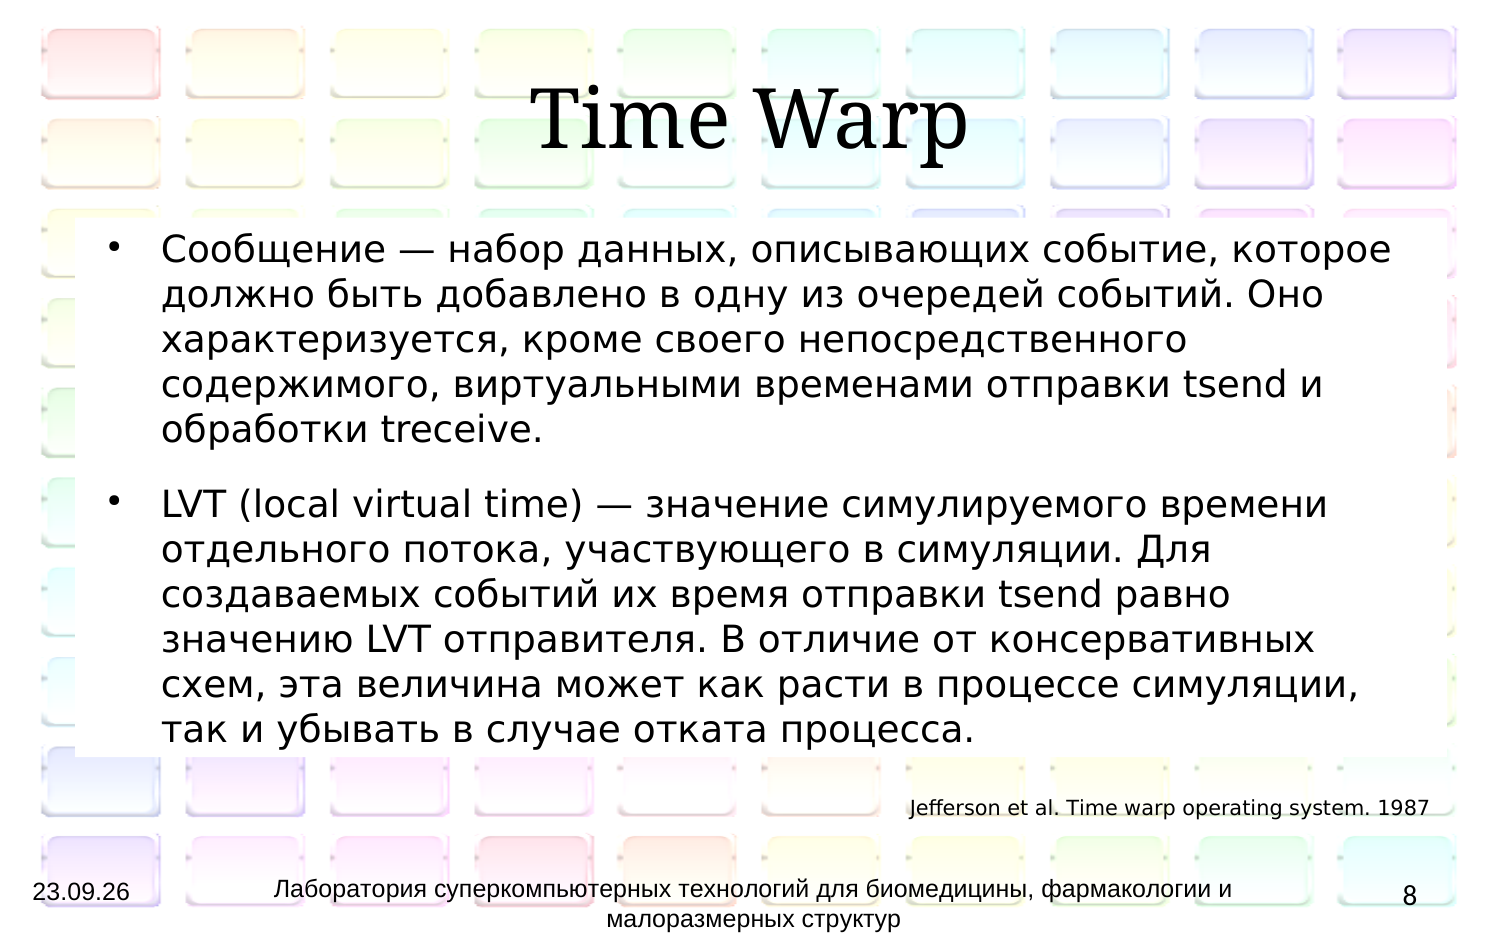

# Time Warp
Сообщение — набор данных, описывающих событие, которое должно быть добавлено в одну из очередей событий. Оно характеризуется, кроме своего непосредственного содержимого, виртуальными временами отправки tsend и обработки treceive.
LVT (local virtual time) — значение симулируемого времени отдельного потока, участвующего в симуляции. Для создаваемых событий их время отправки tsend равно значению LVT отправителя. В отличие от консервативных схем, эта величина может как расти в процессе симуляции, так и убывать в случае отката процесса.
Jefferson et al. Time warp operating system. 1987
Лаборатория суперкомпьютерных технологий для биомедицины, фармакологии и малоразмерных структур